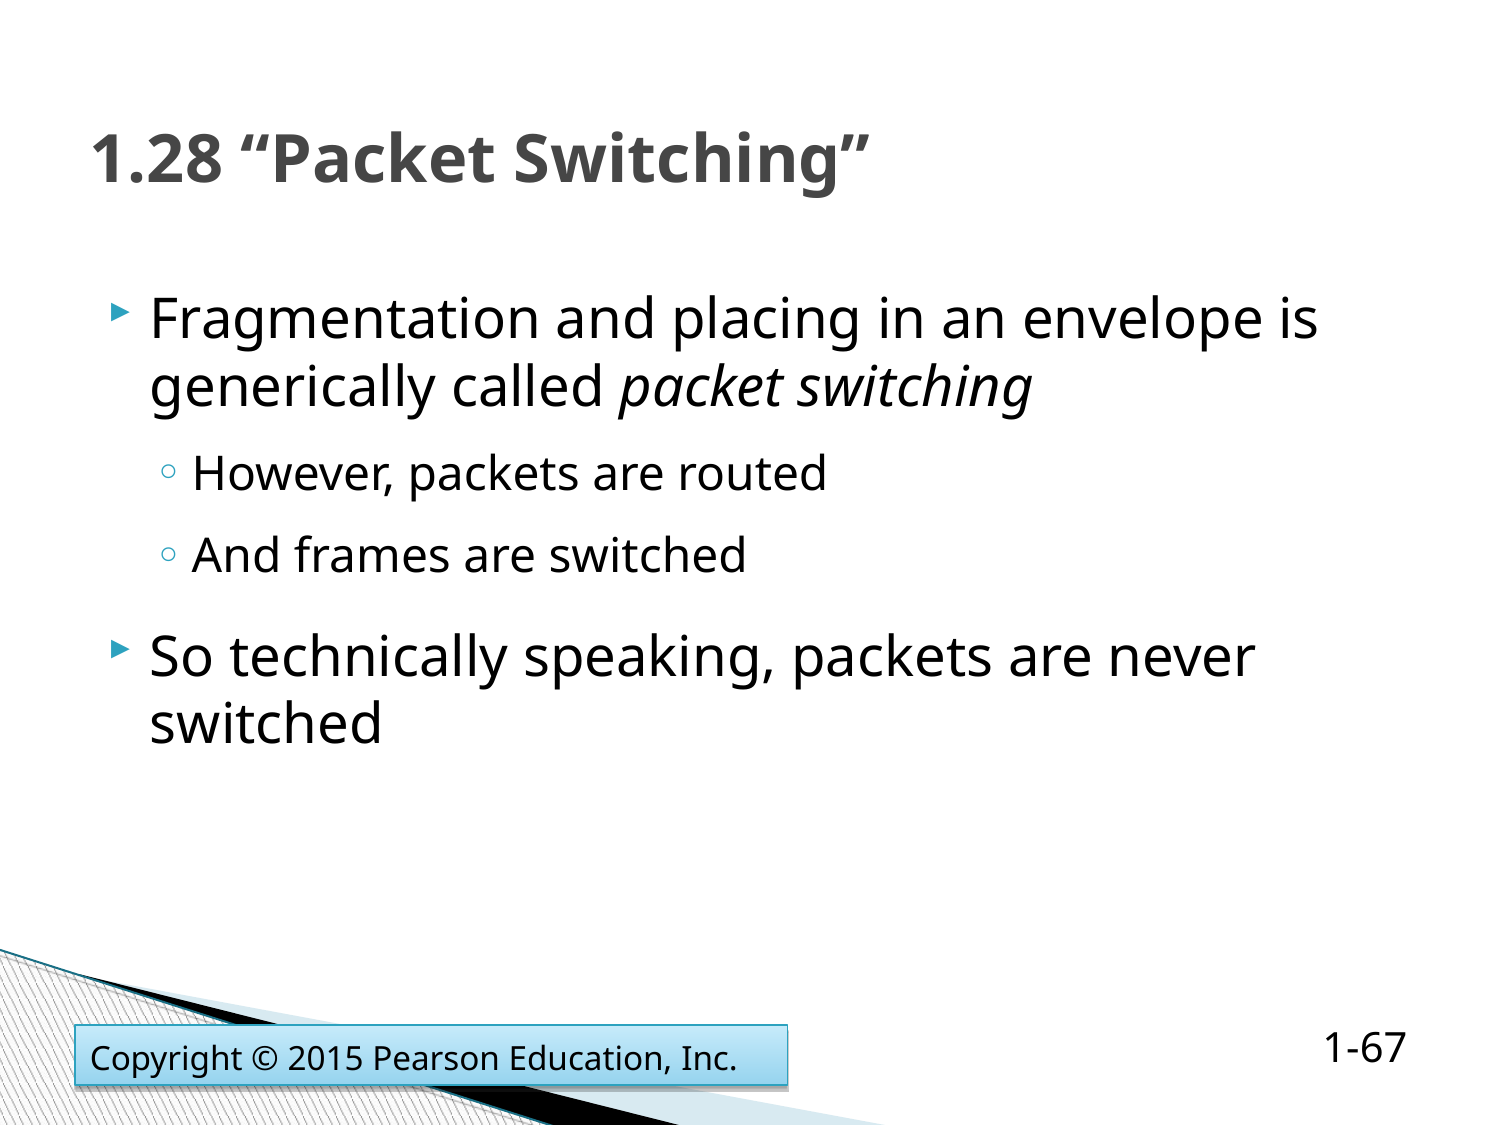

1.28 “Packet Switching”
# Fragmentation and placing in an envelope is generically called packet switching
However, packets are routed
And frames are switched
So technically speaking, packets are never switched
Copyright © 2015 Pearson Education, Inc.